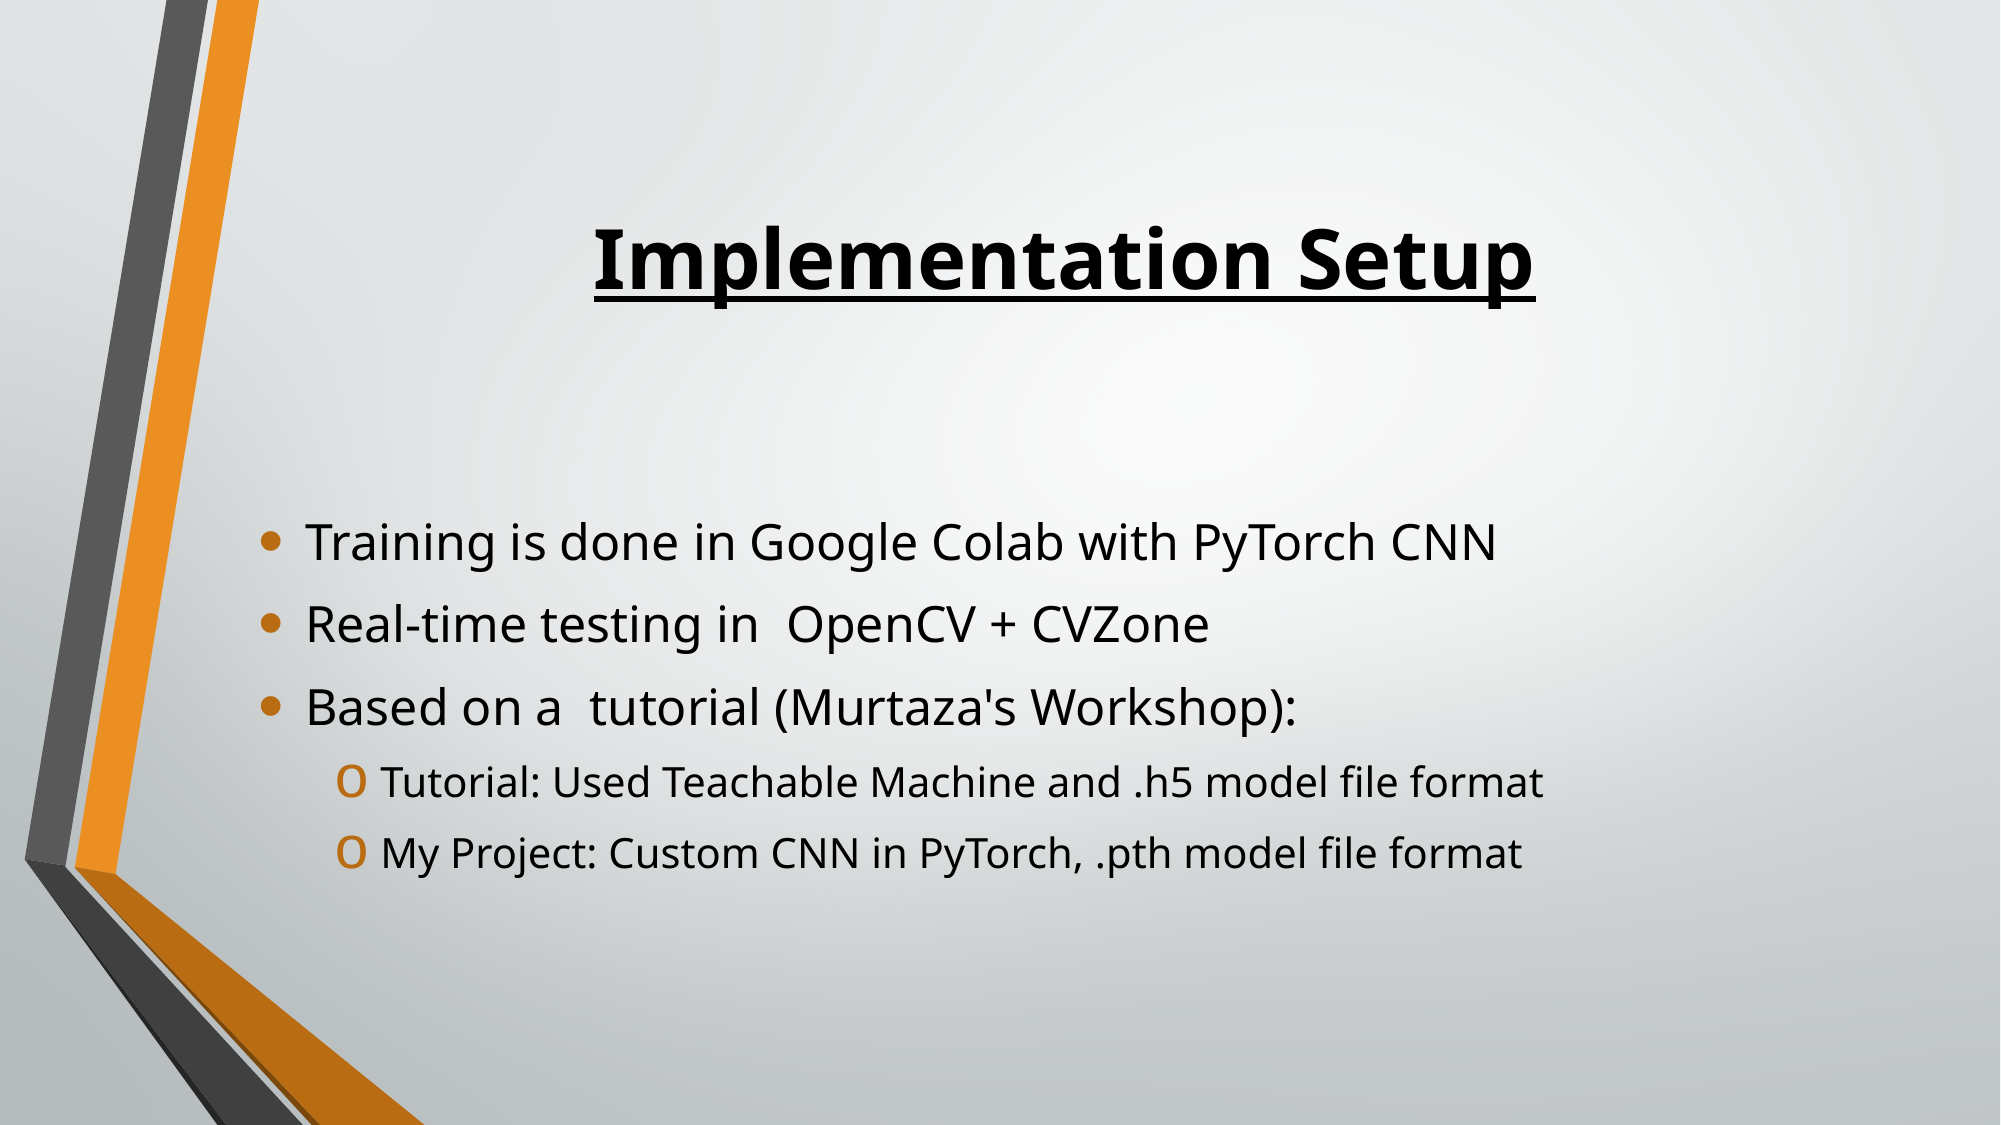

# Implementation Setup
Training is done in Google Colab with PyTorch CNN
Real-time testing in OpenCV + CVZone
Based on a tutorial (Murtaza's Workshop):
Tutorial: Used Teachable Machine and .h5 model file format
My Project: Custom CNN in PyTorch, .pth model file format